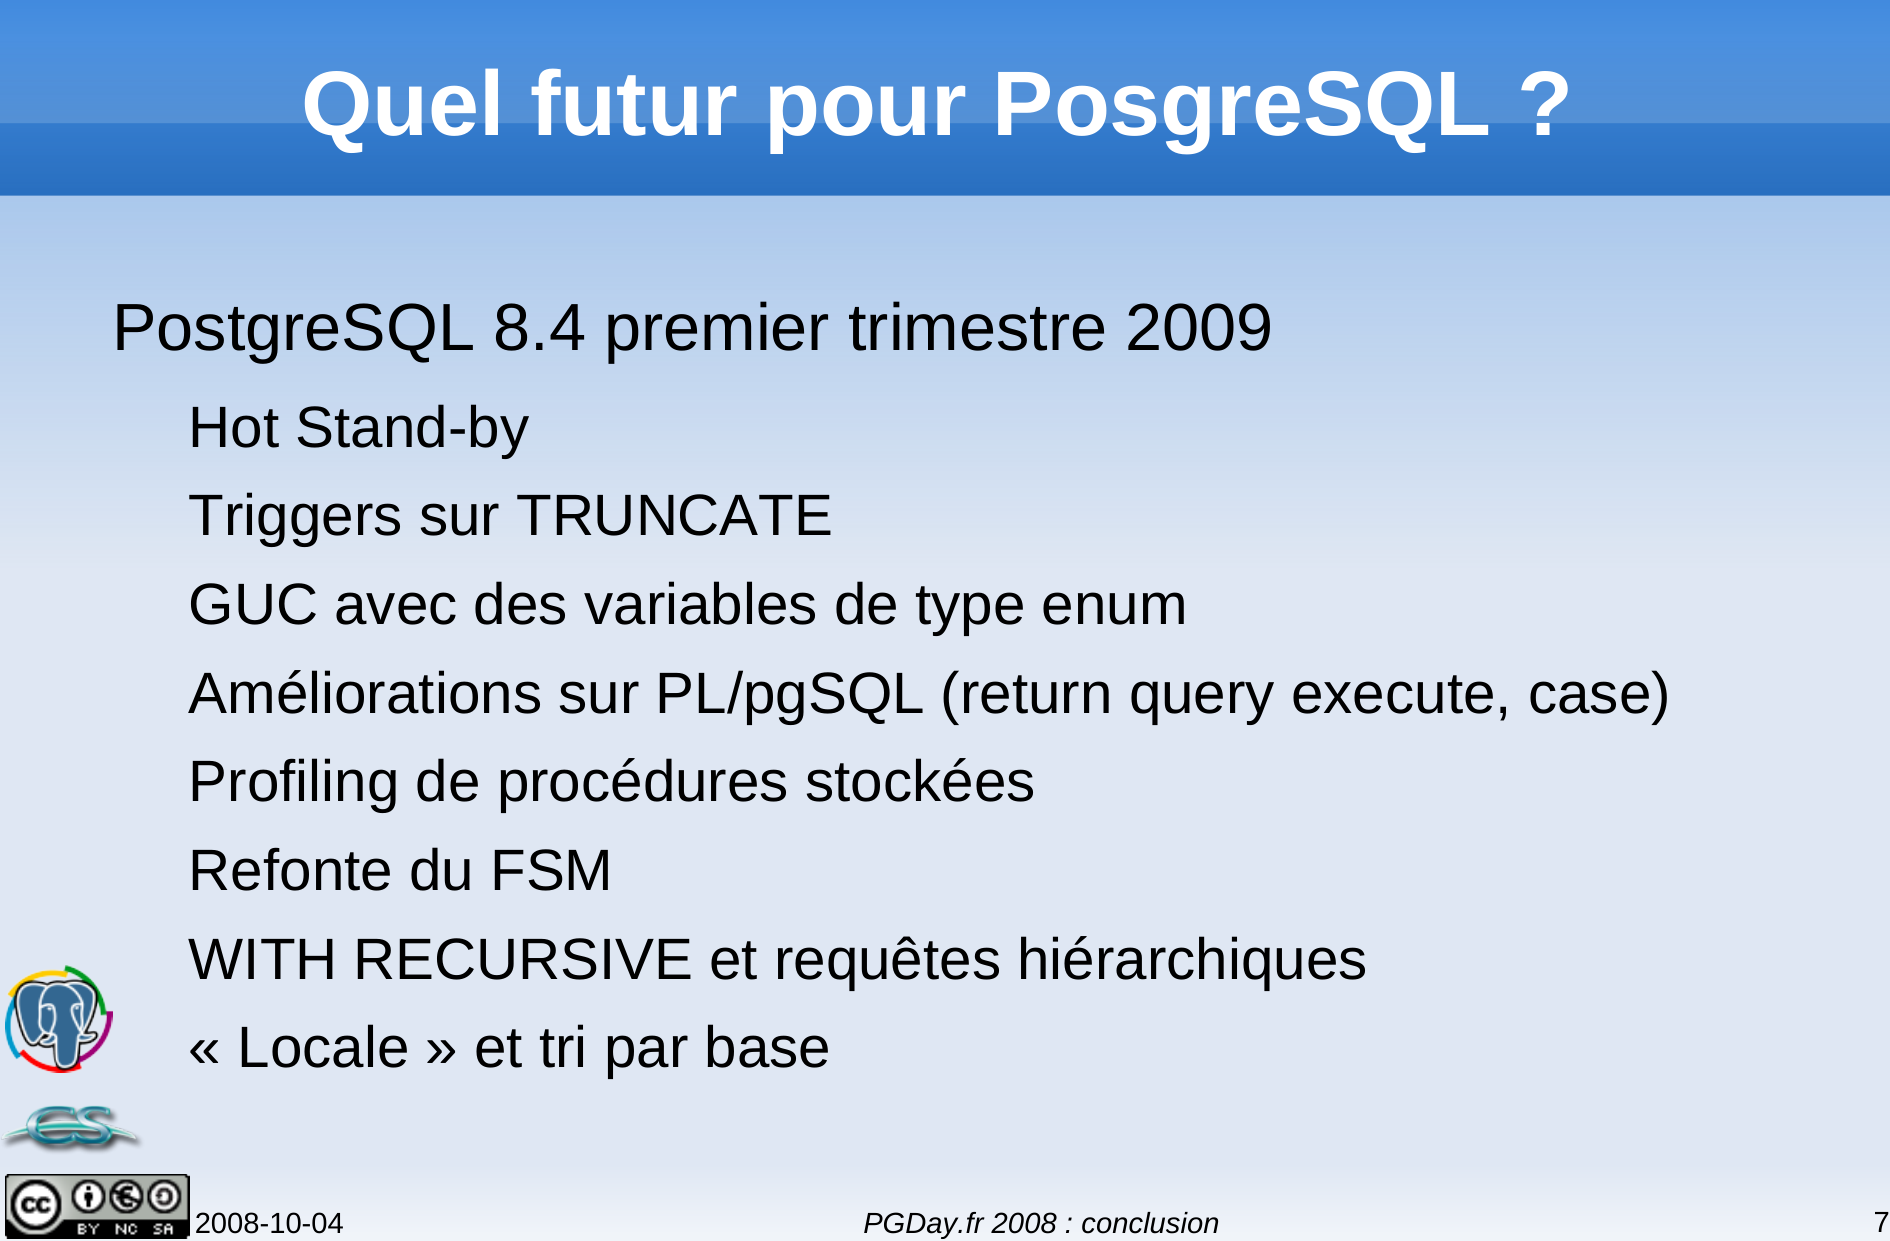

# Quel futur pour PosgreSQL ?
PostgreSQL 8.4 premier trimestre 2009
Hot Stand-by
Triggers sur TRUNCATE
GUC avec des variables de type enum
Améliorations sur PL/pgSQL (return query execute, case)
Profiling de procédures stockées
Refonte du FSM
WITH RECURSIVE et requêtes hiérarchiques
« Locale » et tri par base
7
2008-10-04
PGDay.fr 2008 : conclusion